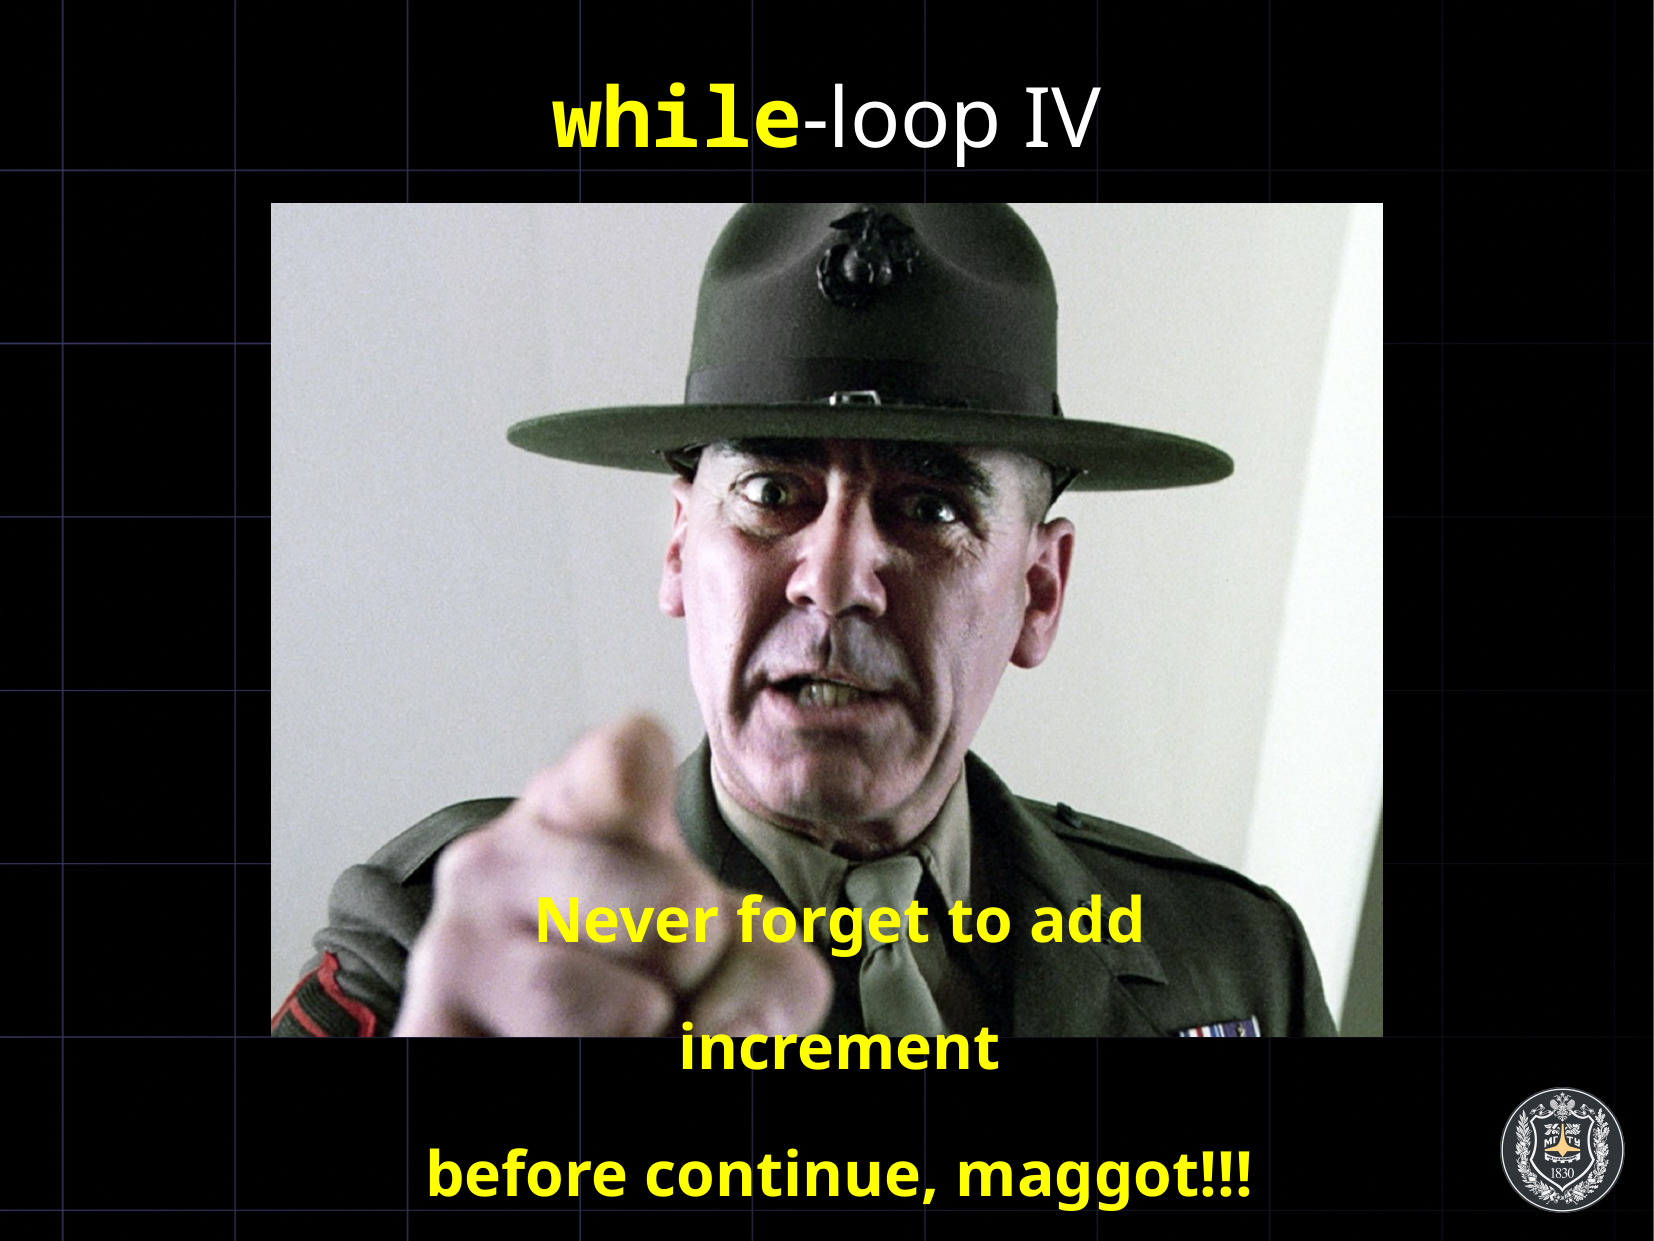

# while-loop IV
Never forget to add increment
before continue, maggot!!!